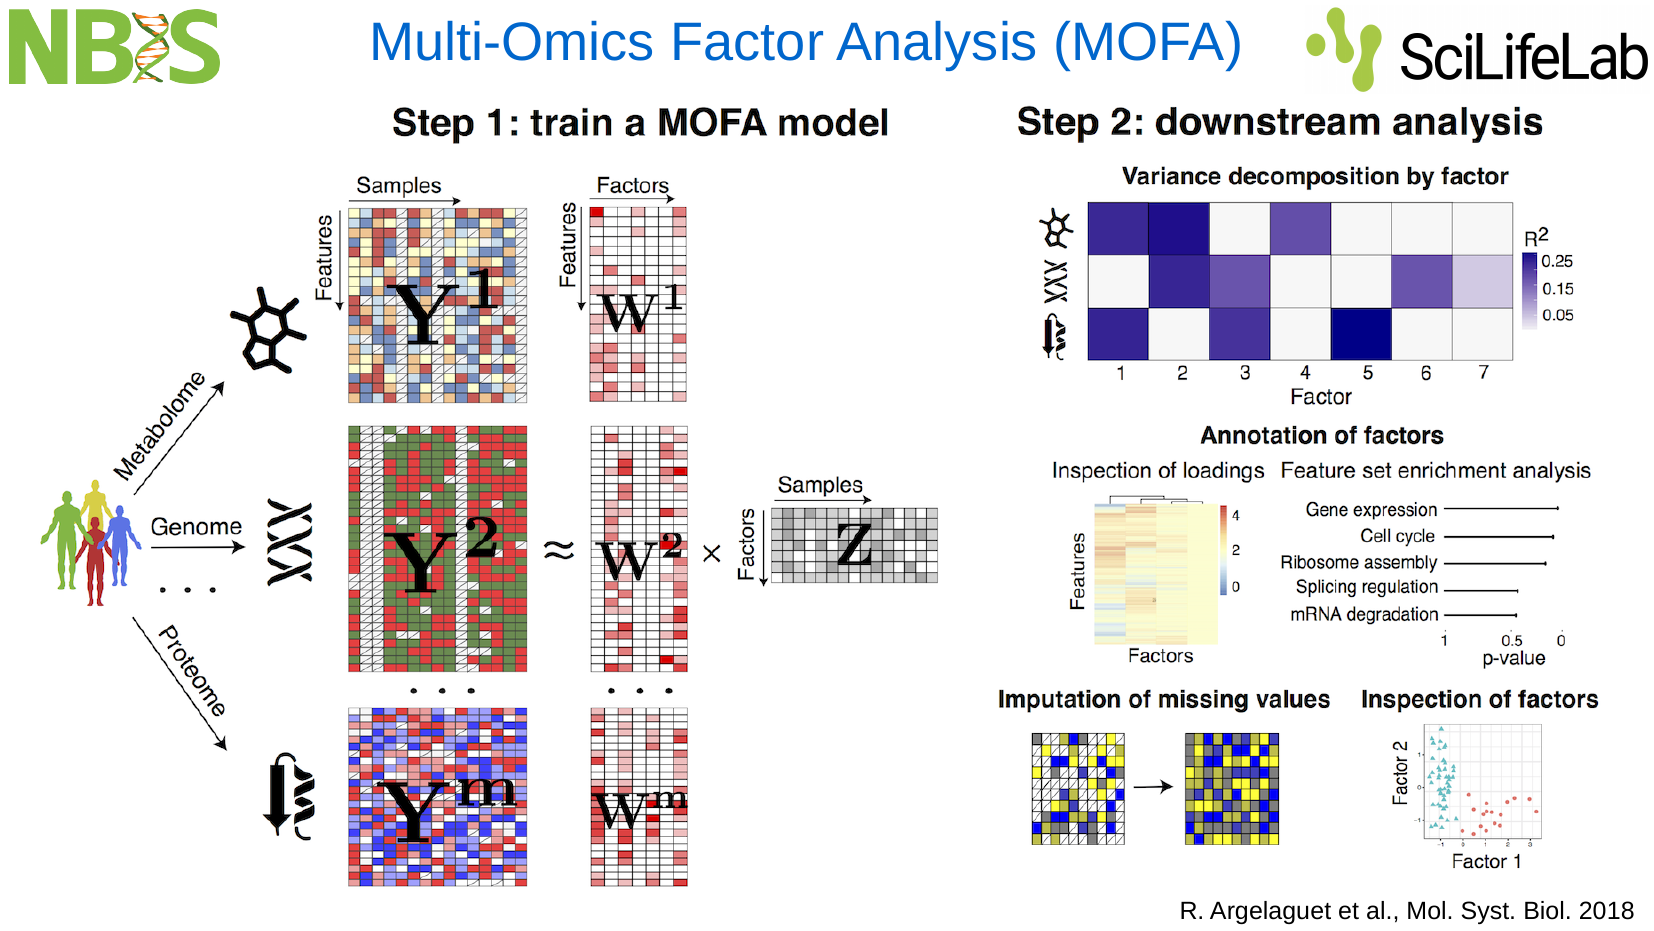

Multi-Omics Factor Analysis (MOFA)
R. Argelaguet et al., Mol. Syst. Biol. 2018